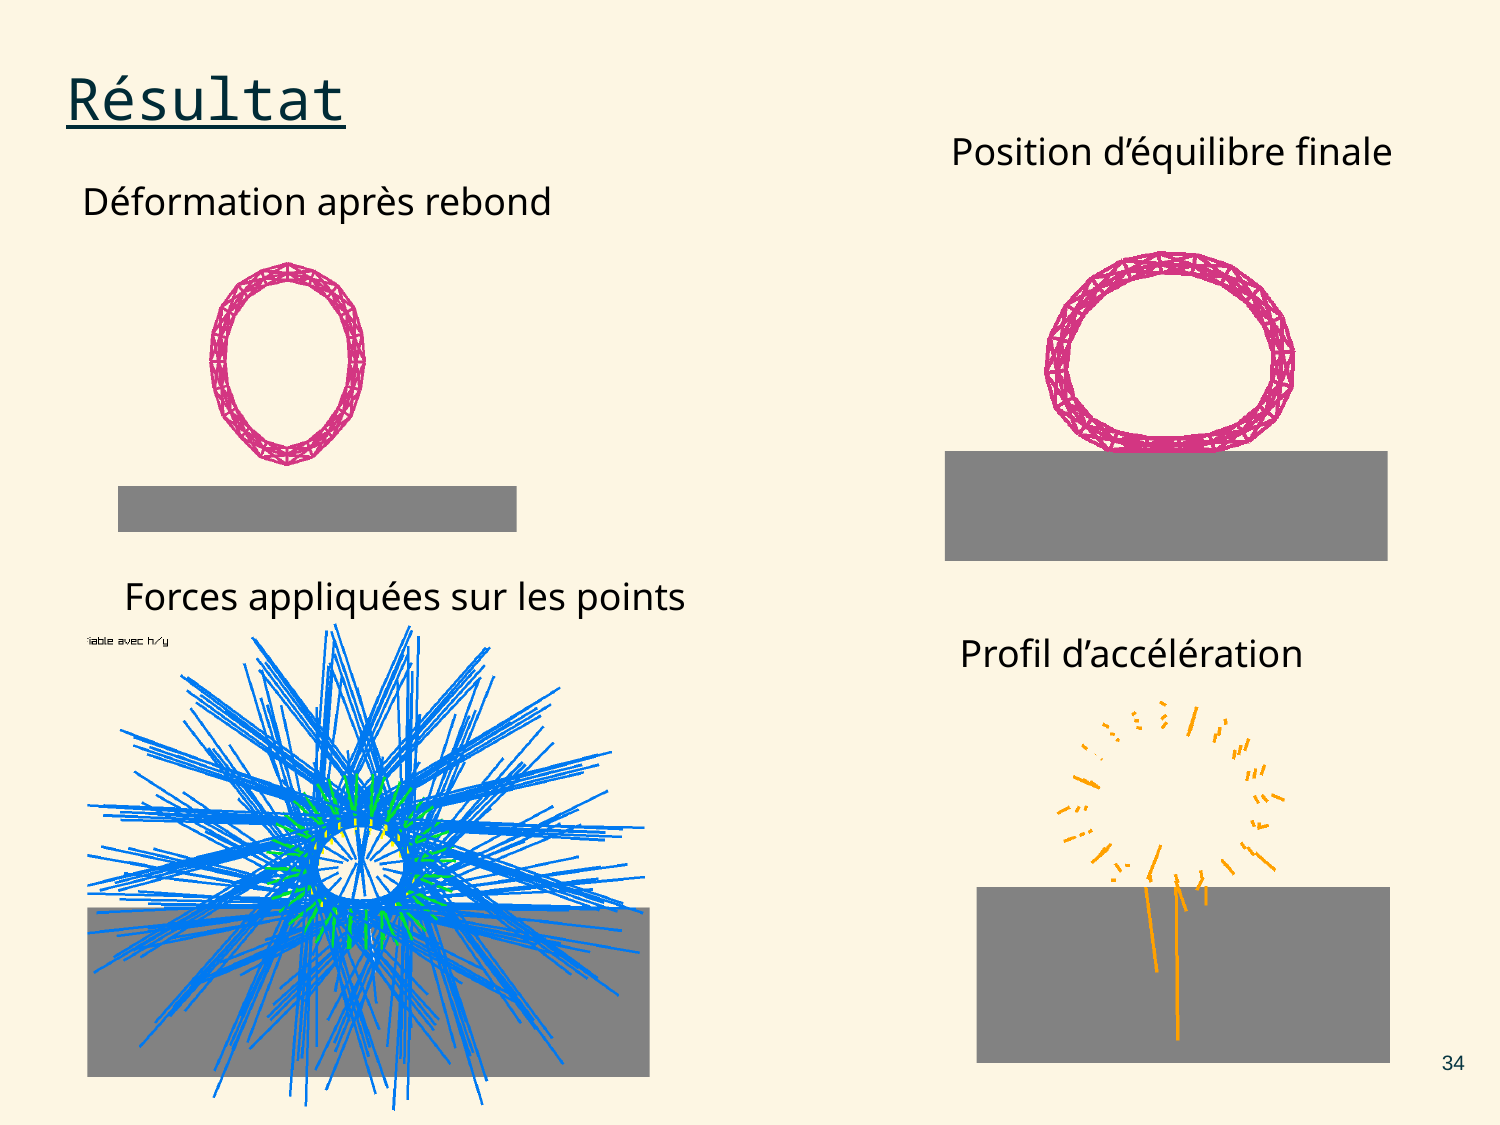

# Résultat
Position d’équilibre finale
Déformation après rebond
Forces appliquées sur les points
Profil d’accélération